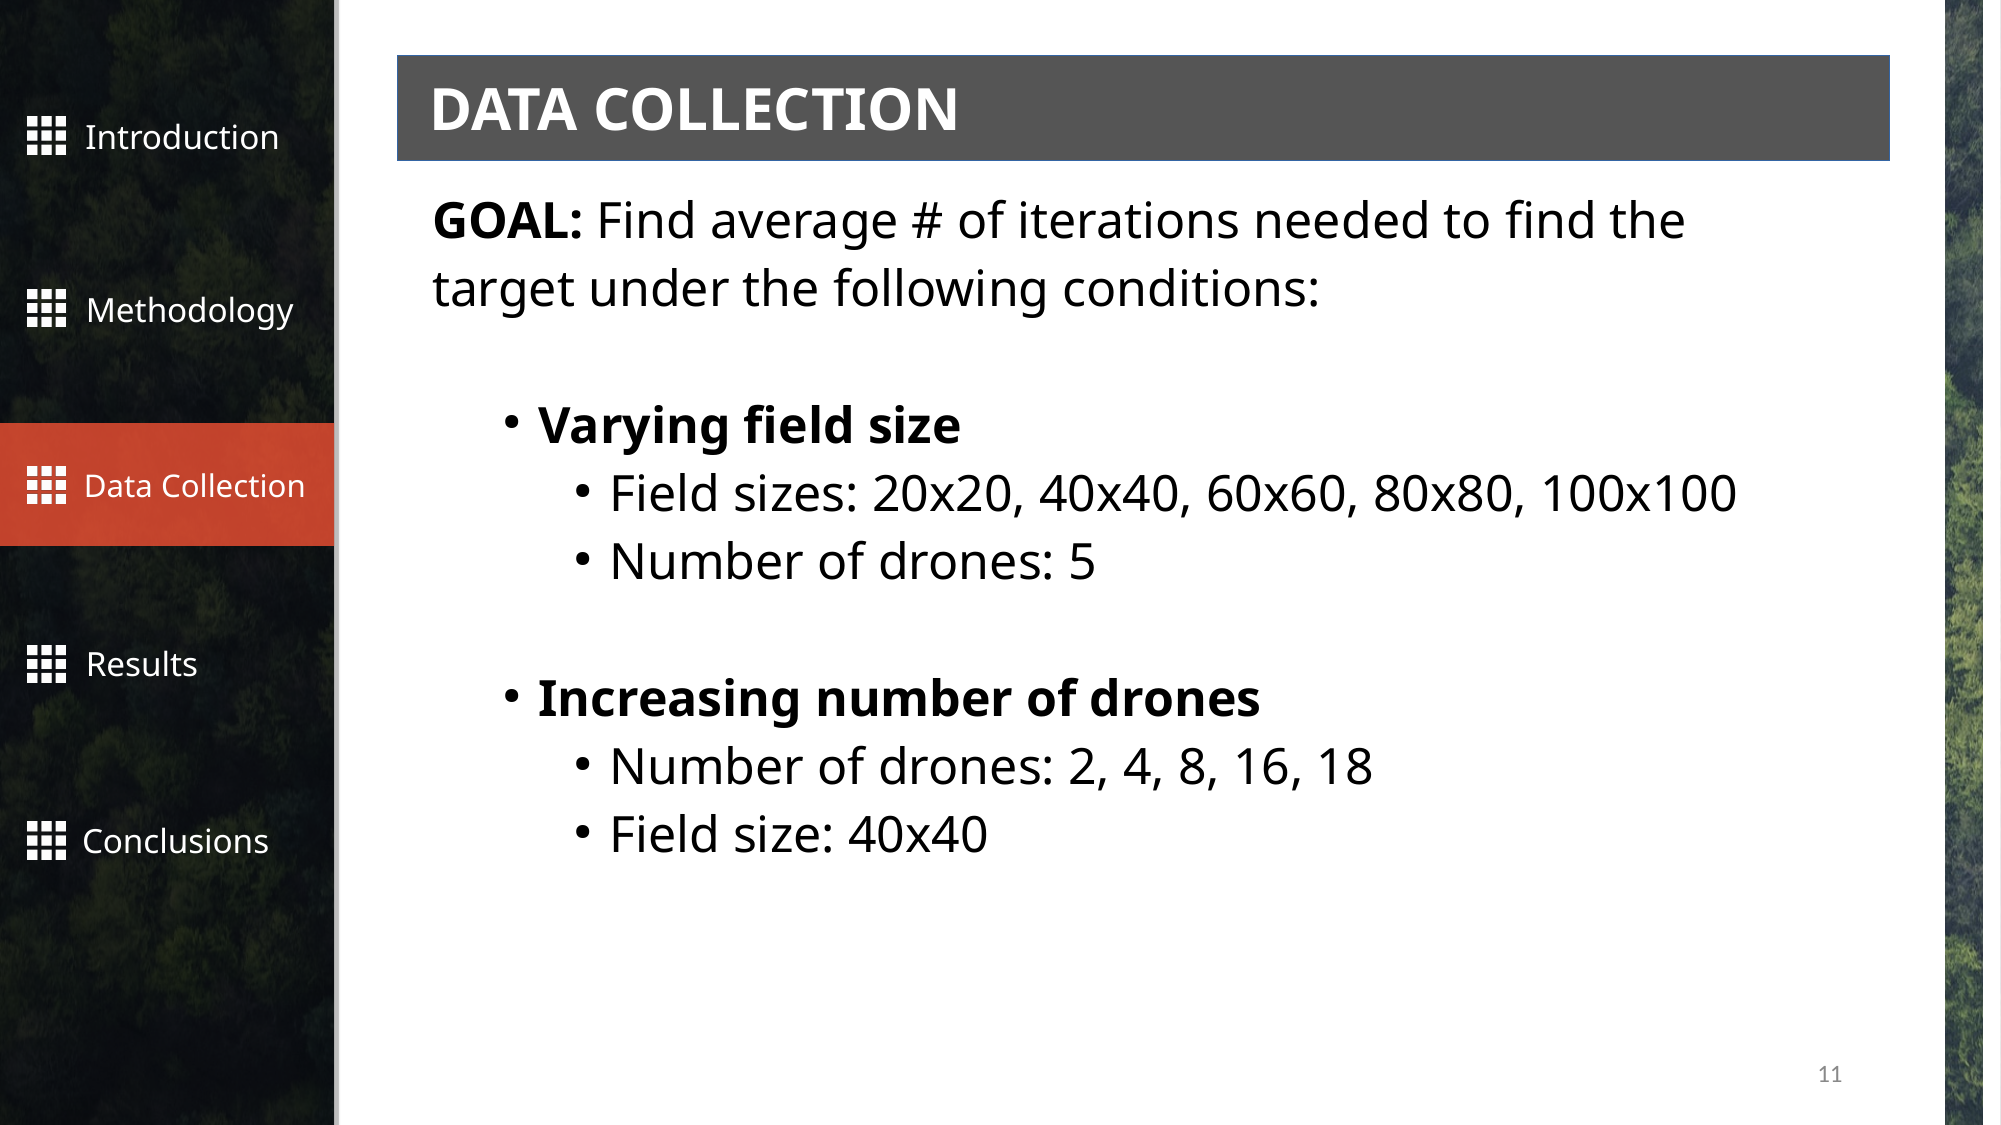

DATA COLLECTION
Introduction
GOAL: Find average # of iterations needed to find the target under the following conditions:
Varying field size
Field sizes: 20x20, 40x40, 60x60, 80x80, 100x100
Number of drones: 5
Increasing number of drones
Number of drones: 2, 4, 8, 16, 18
Field size: 40x40
Methodology
Data Collection
Results
Conclusions